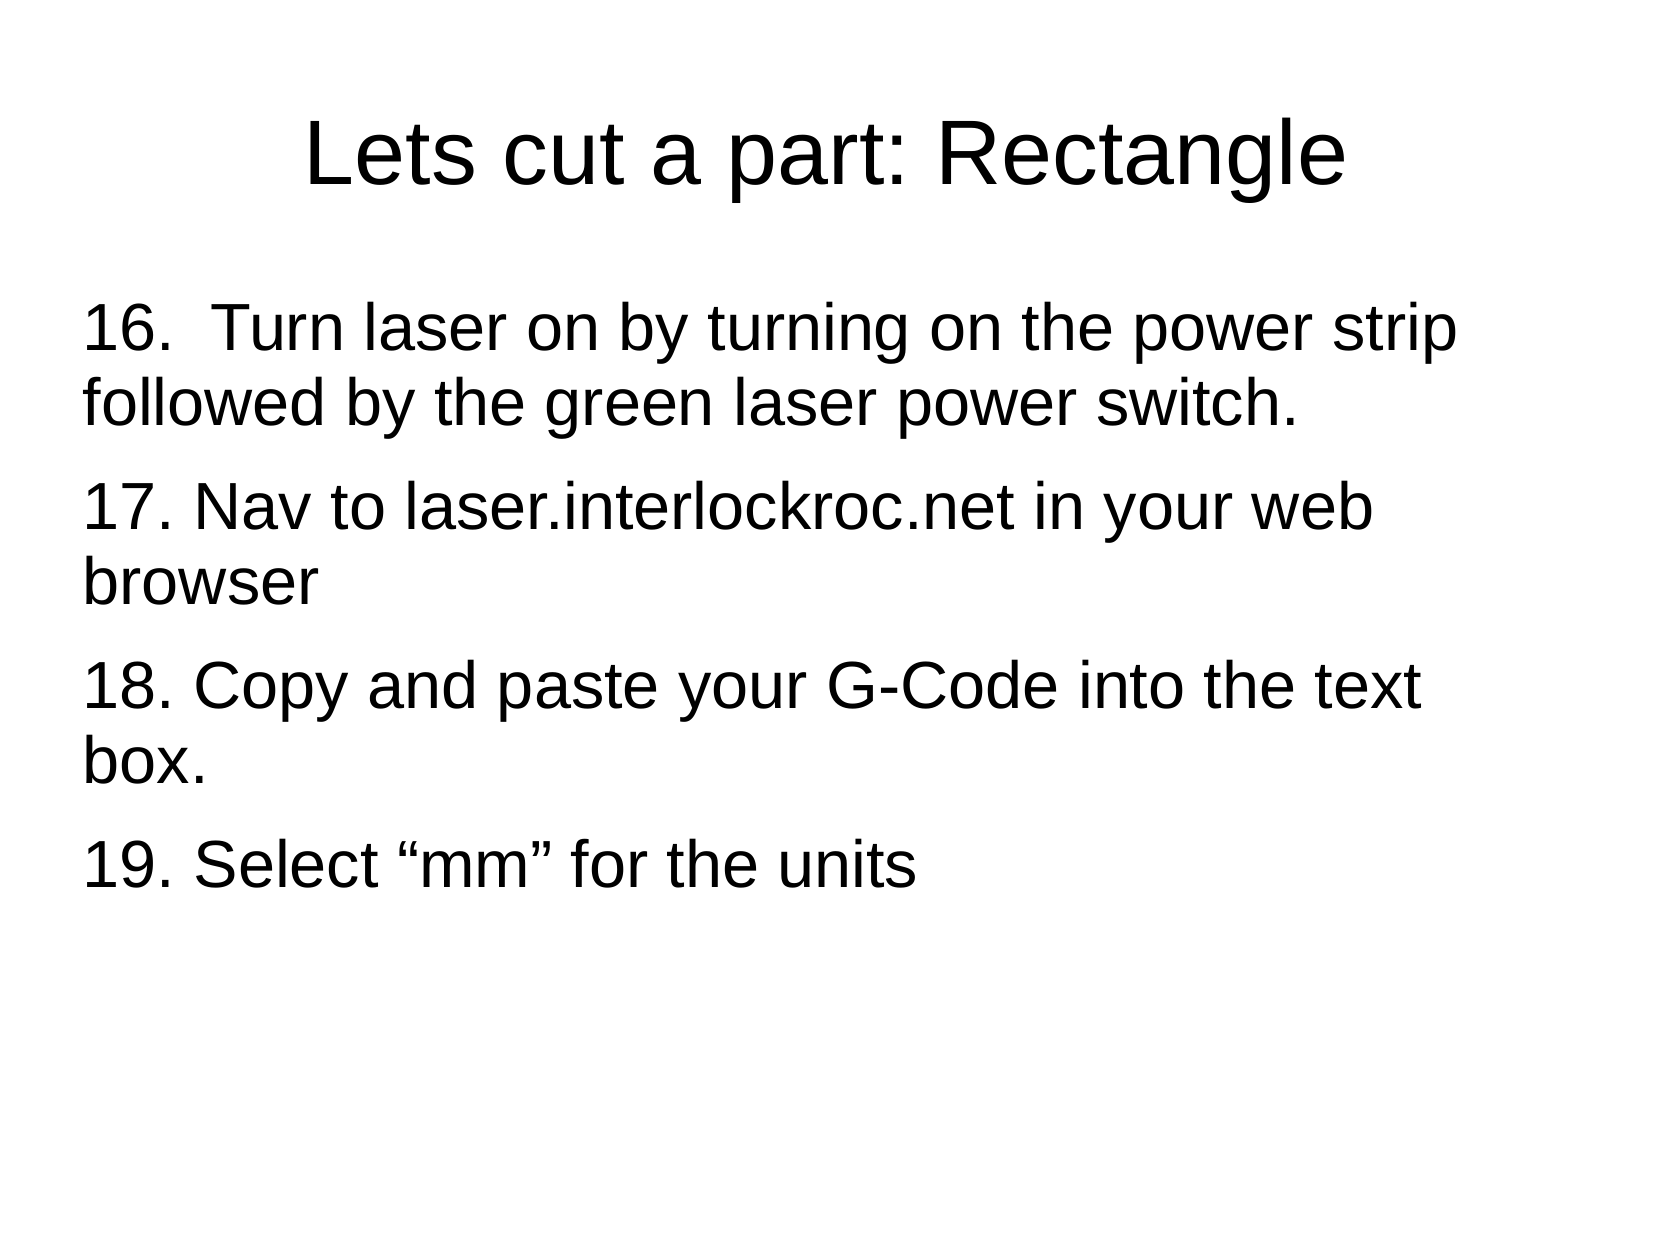

# Lets cut a part: Rectangle
16. Turn laser on by turning on the power strip followed by the green laser power switch.
17. Nav to laser.interlockroc.net in your web browser
18. Copy and paste your G-Code into the text box.
19. Select “mm” for the units